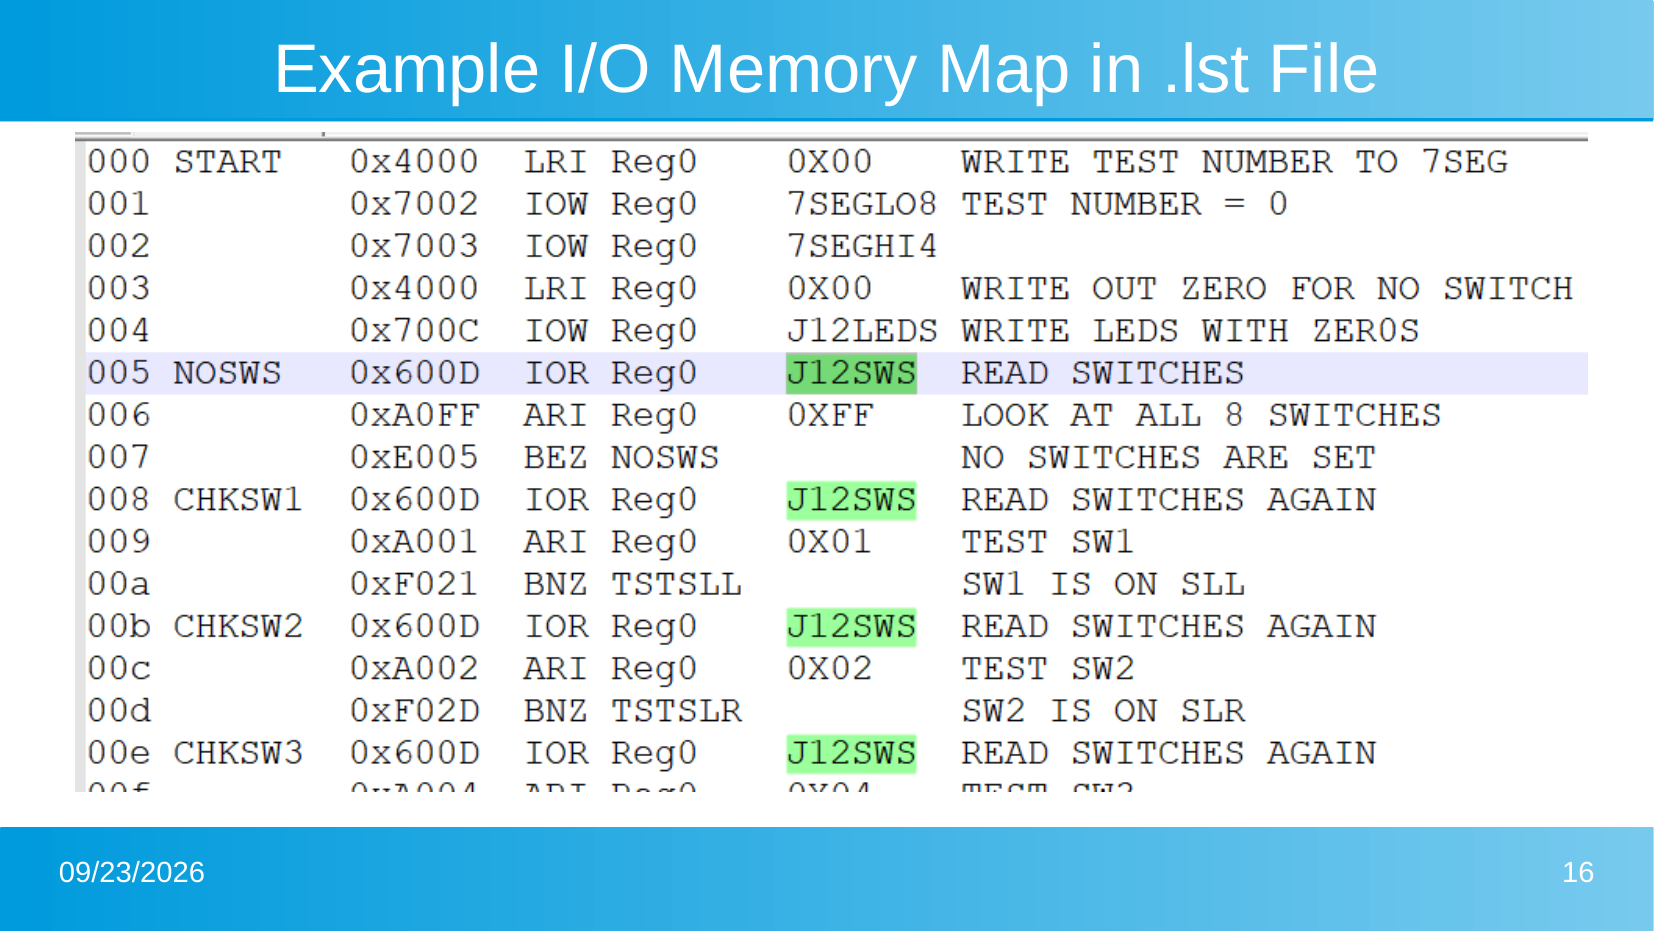

# Example I/O Memory Map in .lst File
16